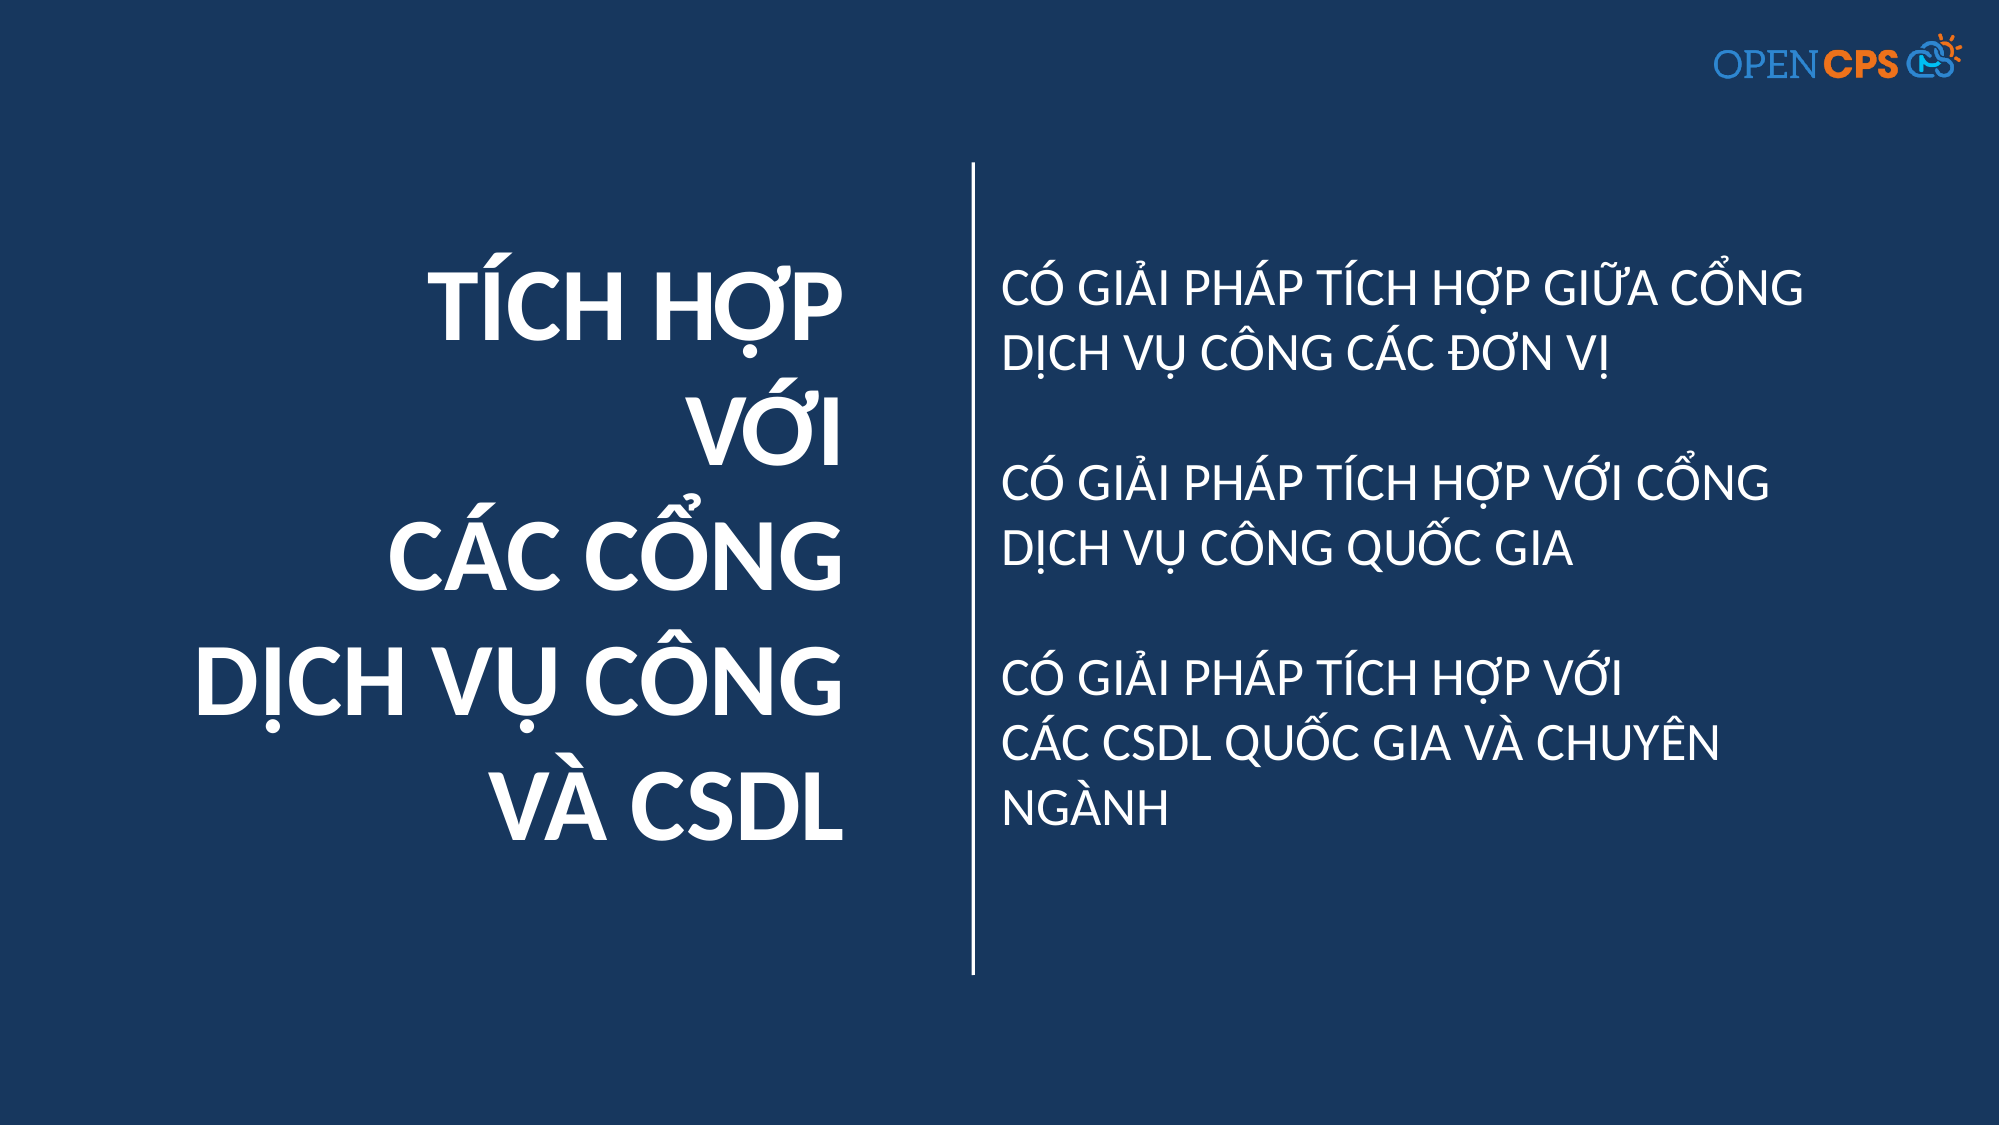

TÍCH HỢP
VỚI
CÁC CỔNG
DỊCH VỤ CÔNG
VÀ CSDL
CÓ GIẢI PHÁP TÍCH HỢP GIỮA CỔNG DỊCH VỤ CÔNG CÁC ĐƠN VỊ
CÓ GIẢI PHÁP TÍCH HỢP VỚI CỔNG DỊCH VỤ CÔNG QUỐC GIA
CÓ GIẢI PHÁP TÍCH HỢP VỚI
CÁC CSDL QUỐC GIA VÀ CHUYÊN NGÀNH